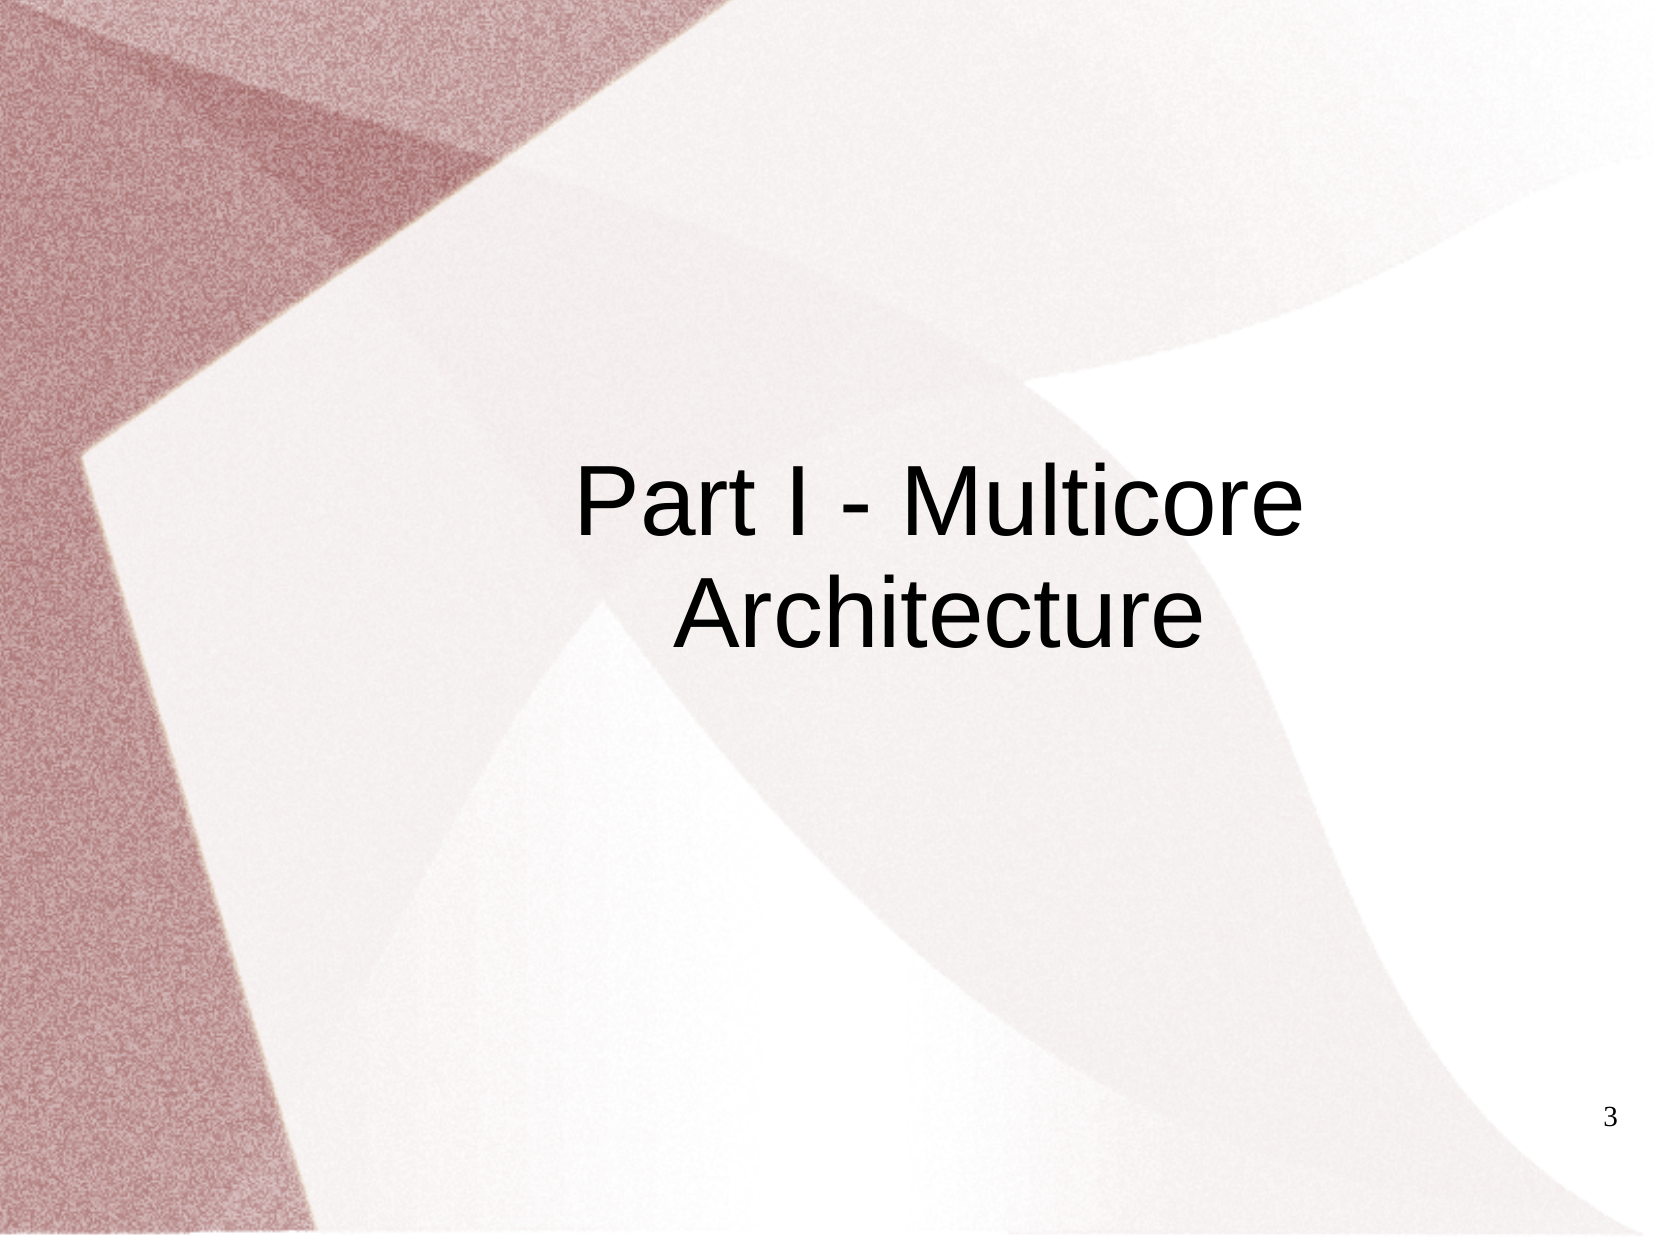

# Part I - Multicore Architecture
3